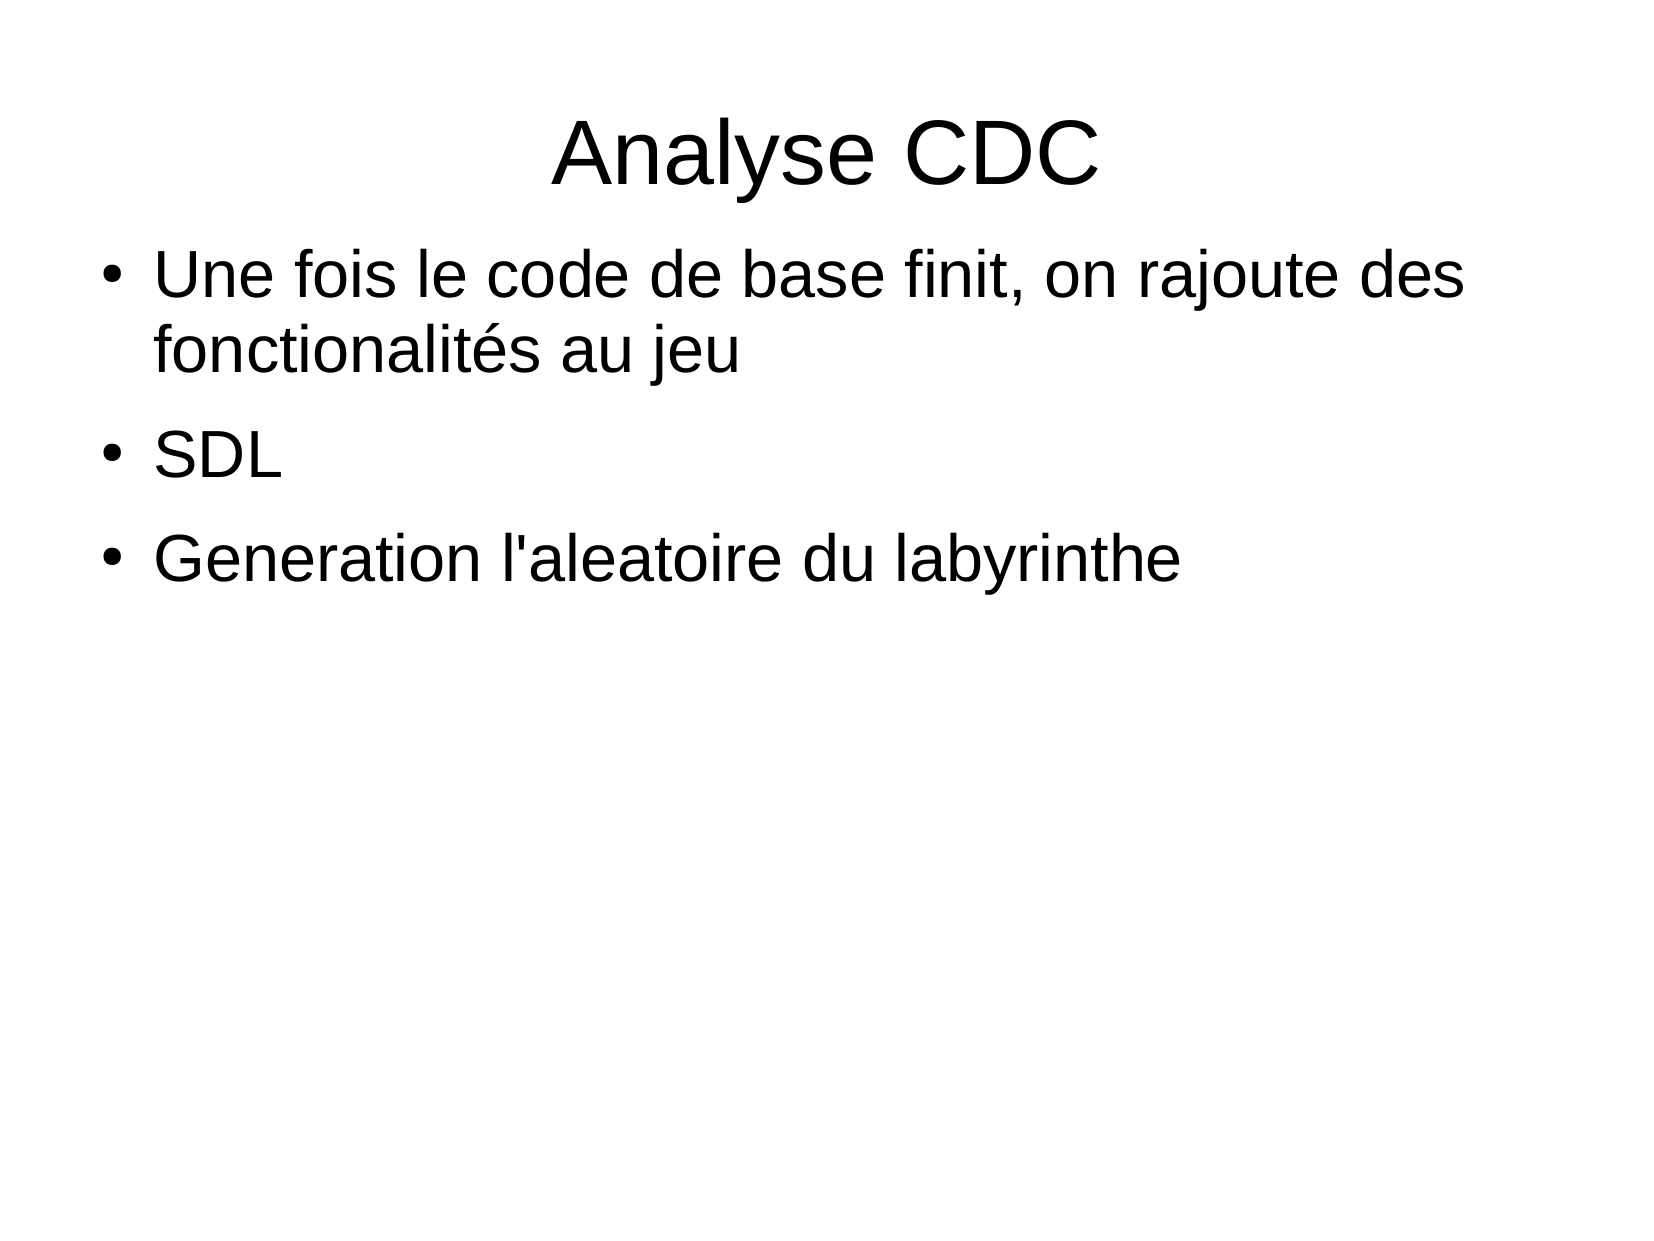

# Analyse CDC
Une fois le code de base finit, on rajoute des fonctionalités au jeu
SDL
Generation l'aleatoire du labyrinthe